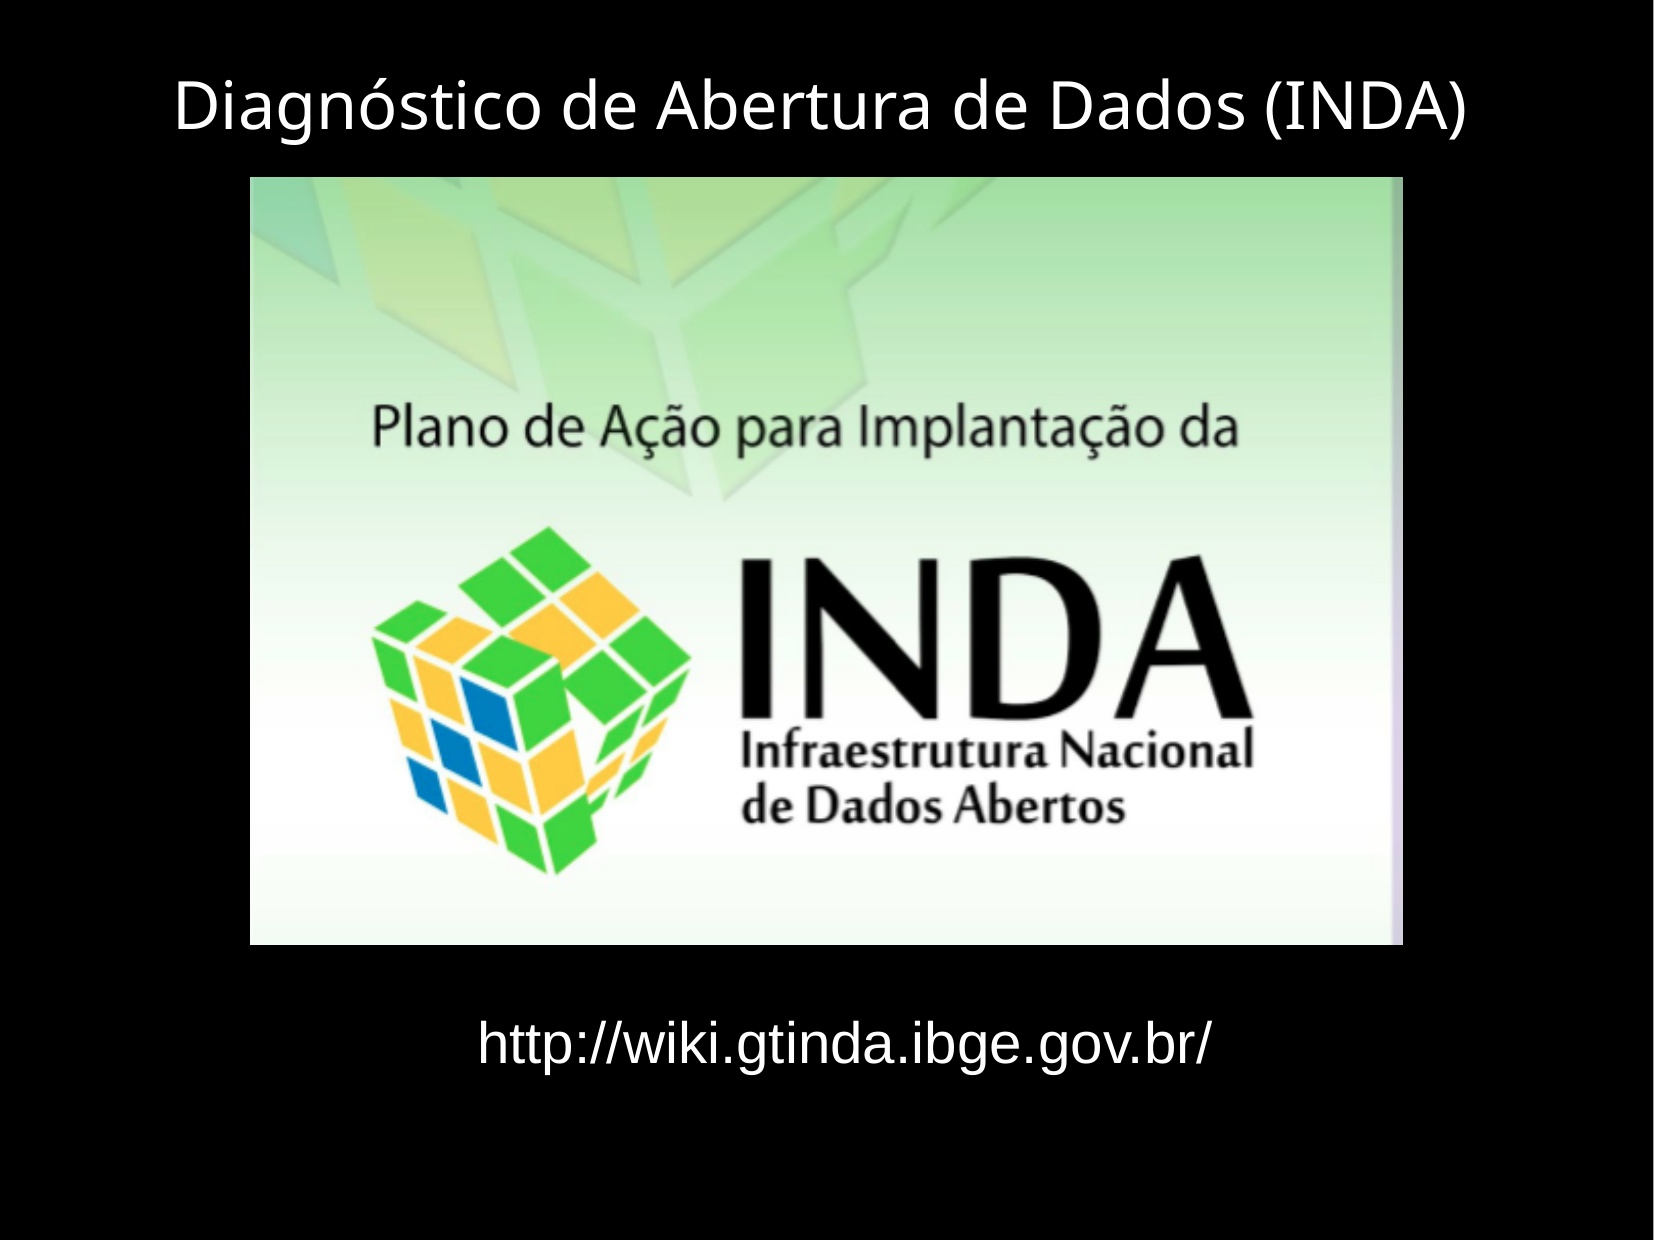

# Diagnóstico de Abertura de Dados (INDA)
http://wiki.gtinda.ibge.gov.br/